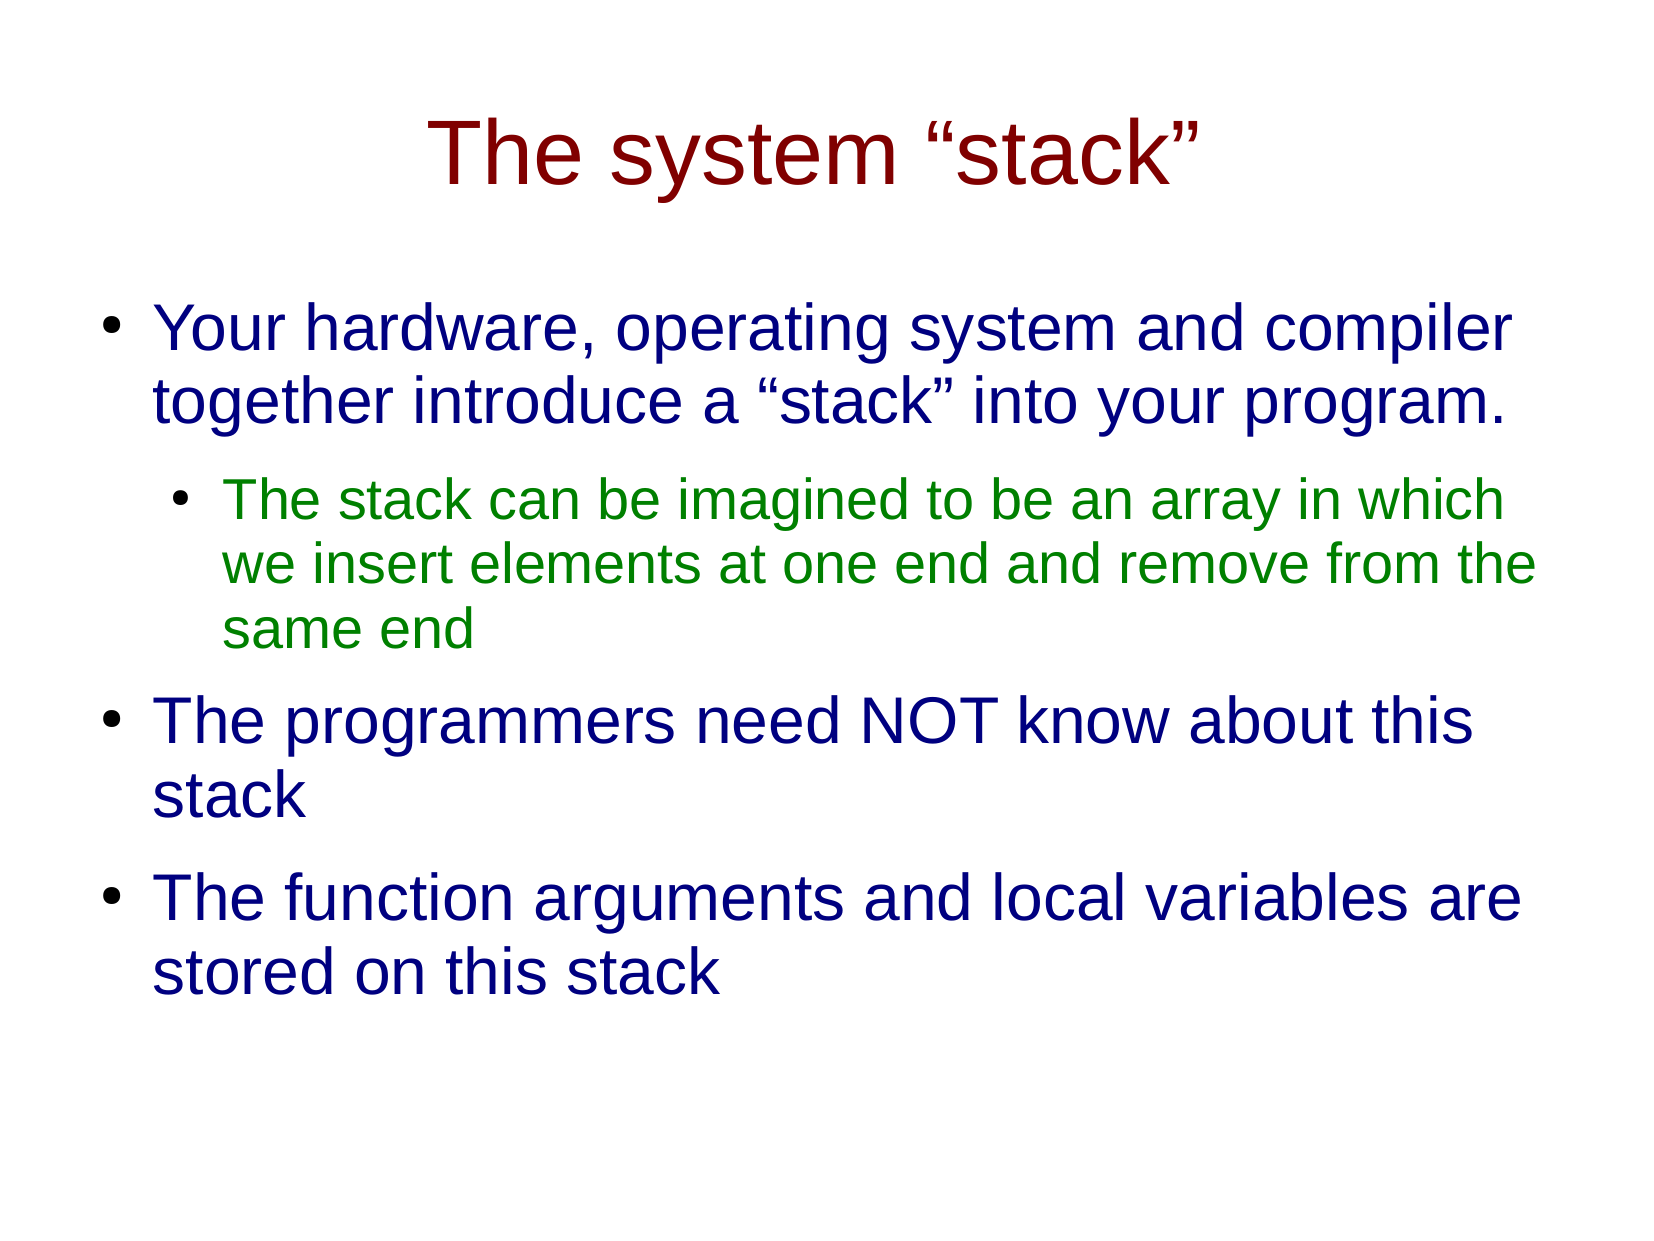

# The system “stack”
Your hardware, operating system and compiler together introduce a “stack” into your program.
The stack can be imagined to be an array in which we insert elements at one end and remove from the same end
The programmers need NOT know about this stack
The function arguments and local variables are stored on this stack